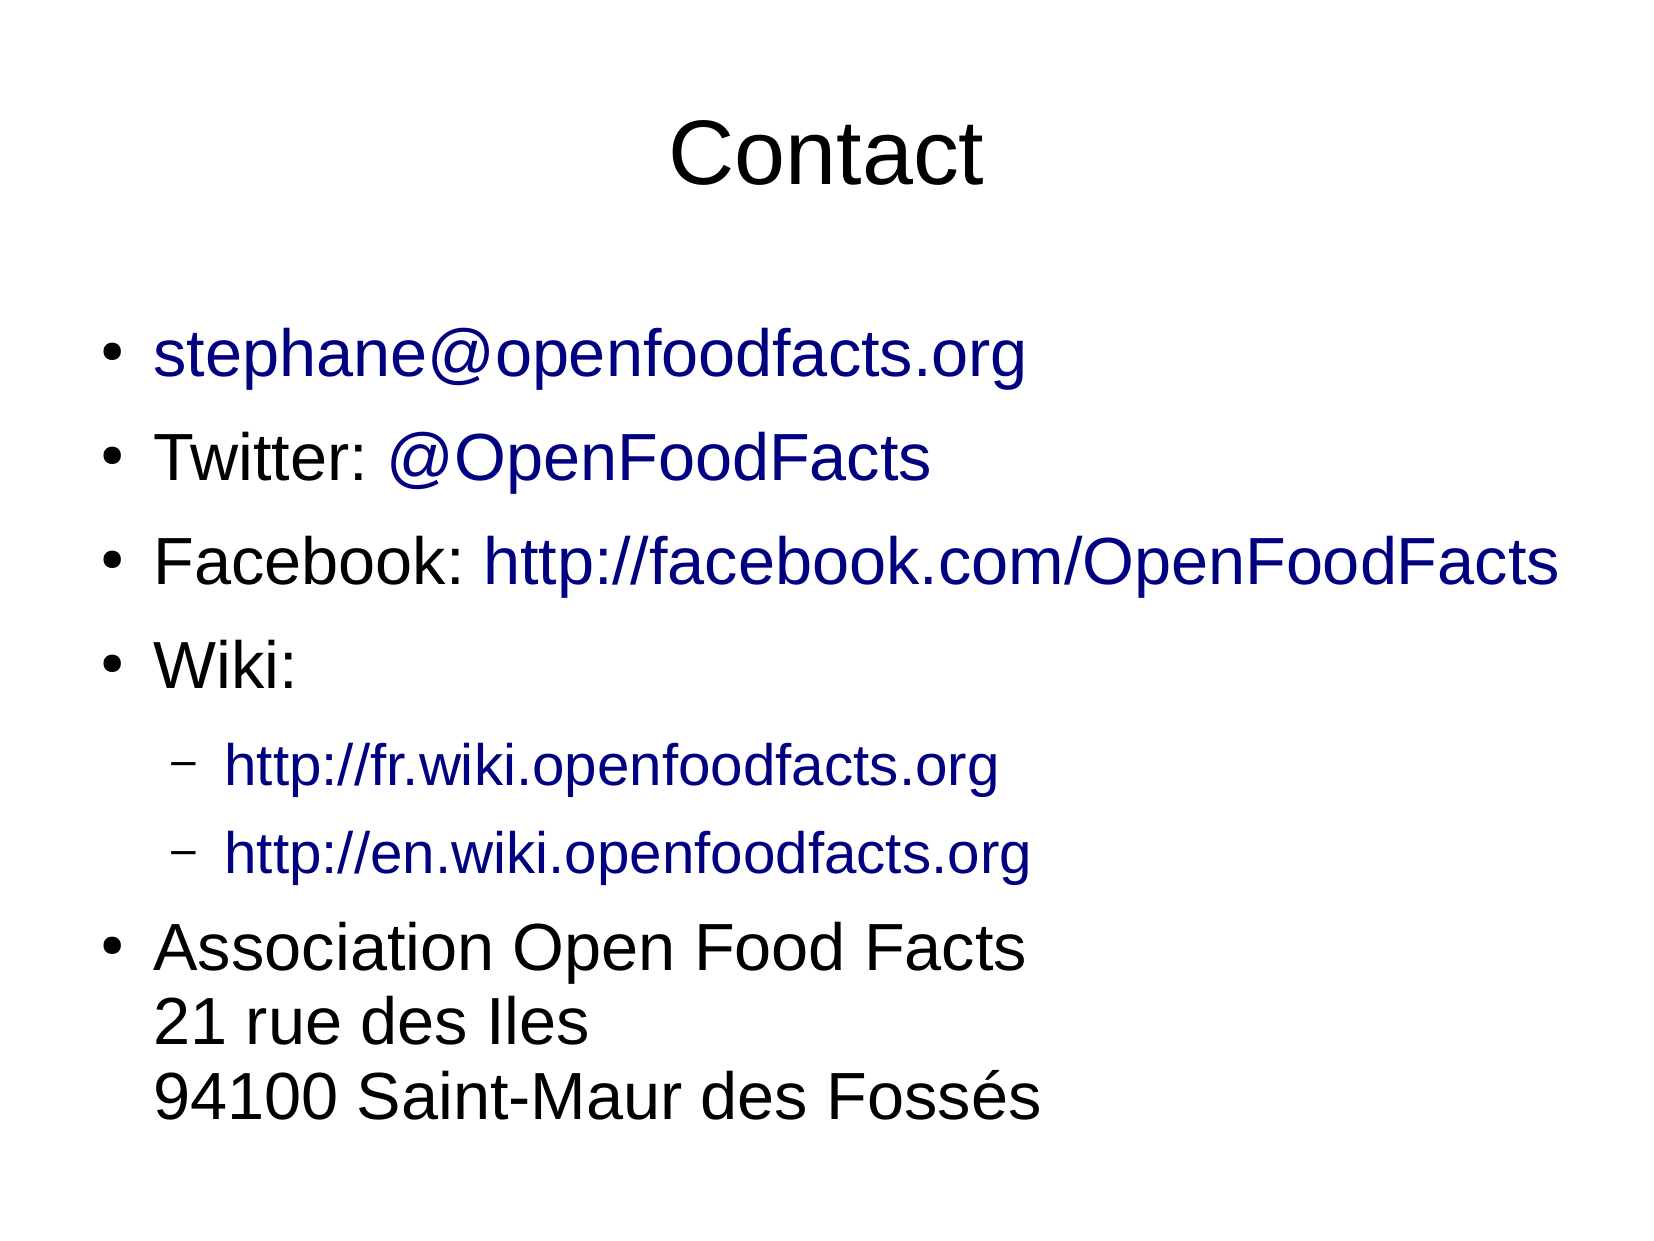

# Contact
stephane@openfoodfacts.org
Twitter: @OpenFoodFacts
Facebook: http://facebook.com/OpenFoodFacts
Wiki:
http://fr.wiki.openfoodfacts.org
http://en.wiki.openfoodfacts.org
Association Open Food Facts
21 rue des Iles
94100 Saint-Maur des Fossés